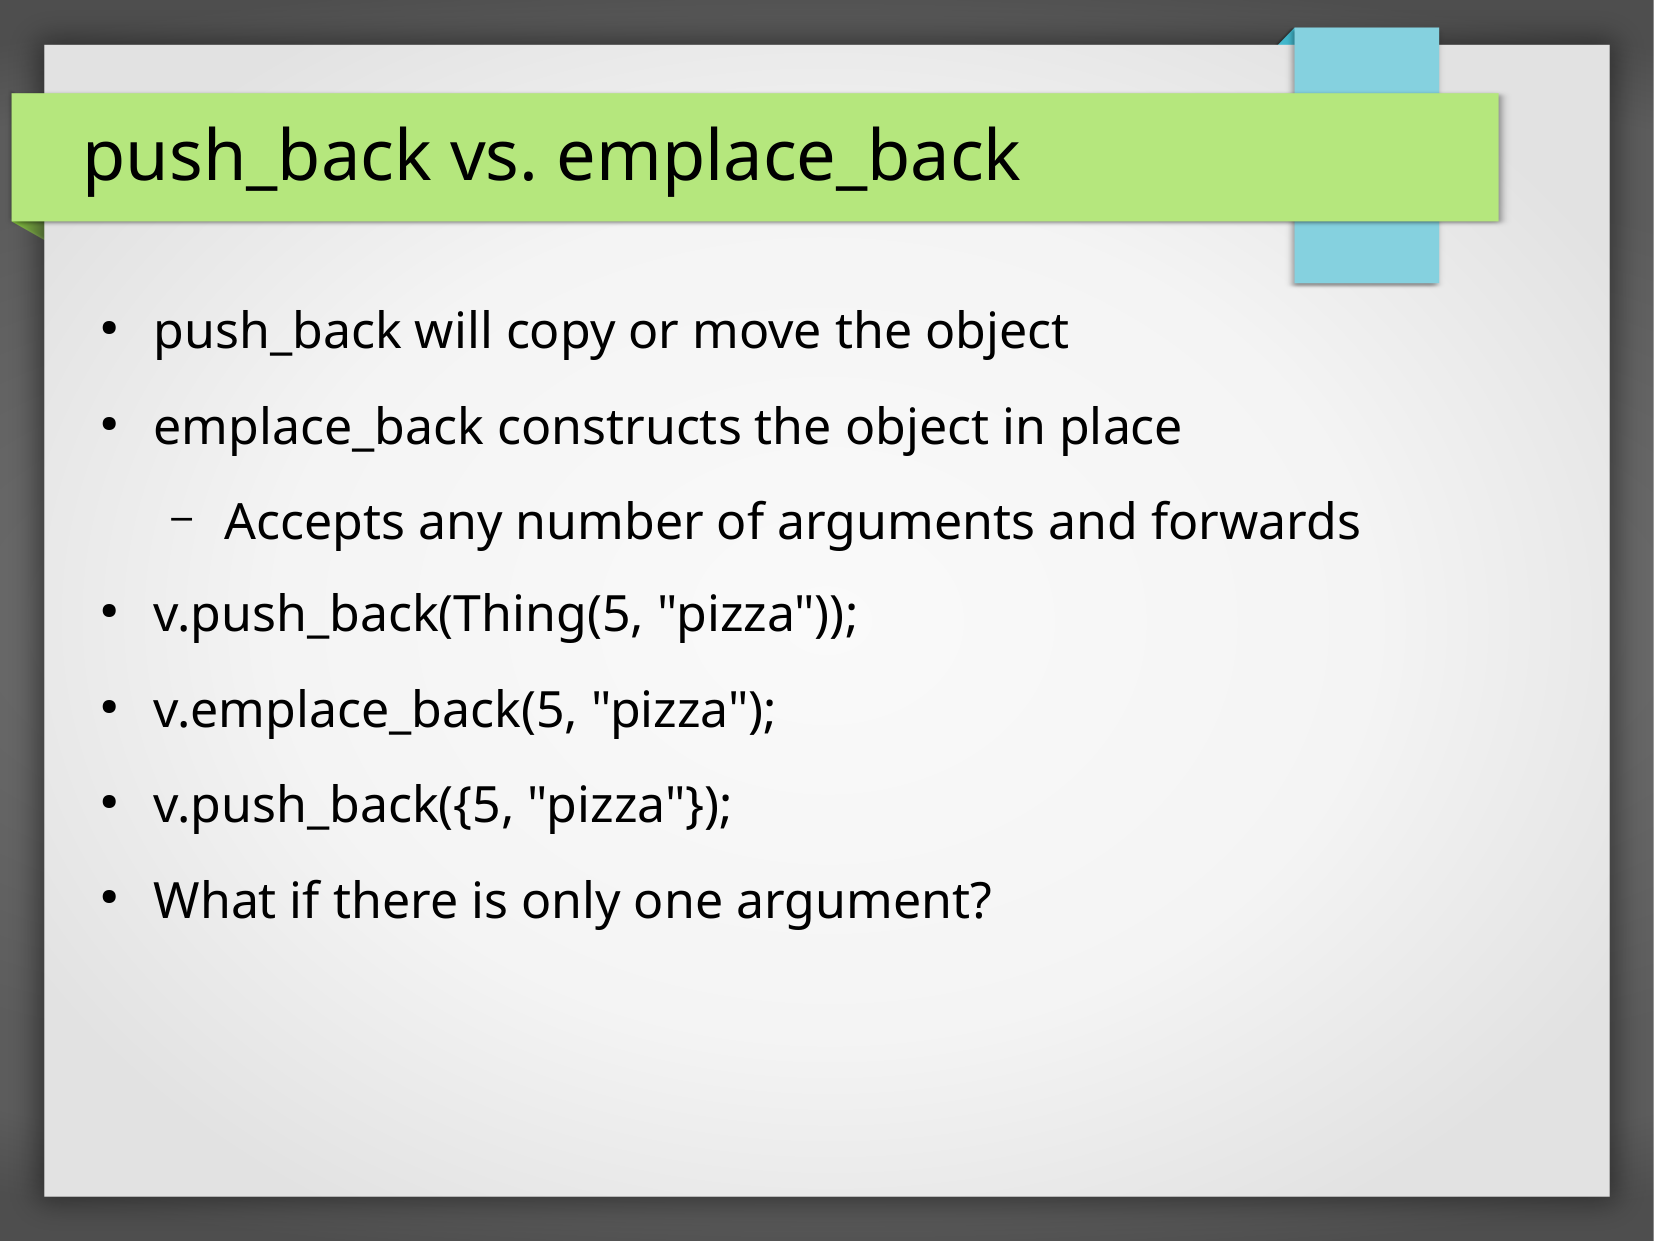

# push_back vs. emplace_back
push_back will copy or move the object
emplace_back constructs the object in place
Accepts any number of arguments and forwards
v.push_back(Thing(5, "pizza"));
v.emplace_back(5, "pizza");
v.push_back({5, "pizza"});
What if there is only one argument?